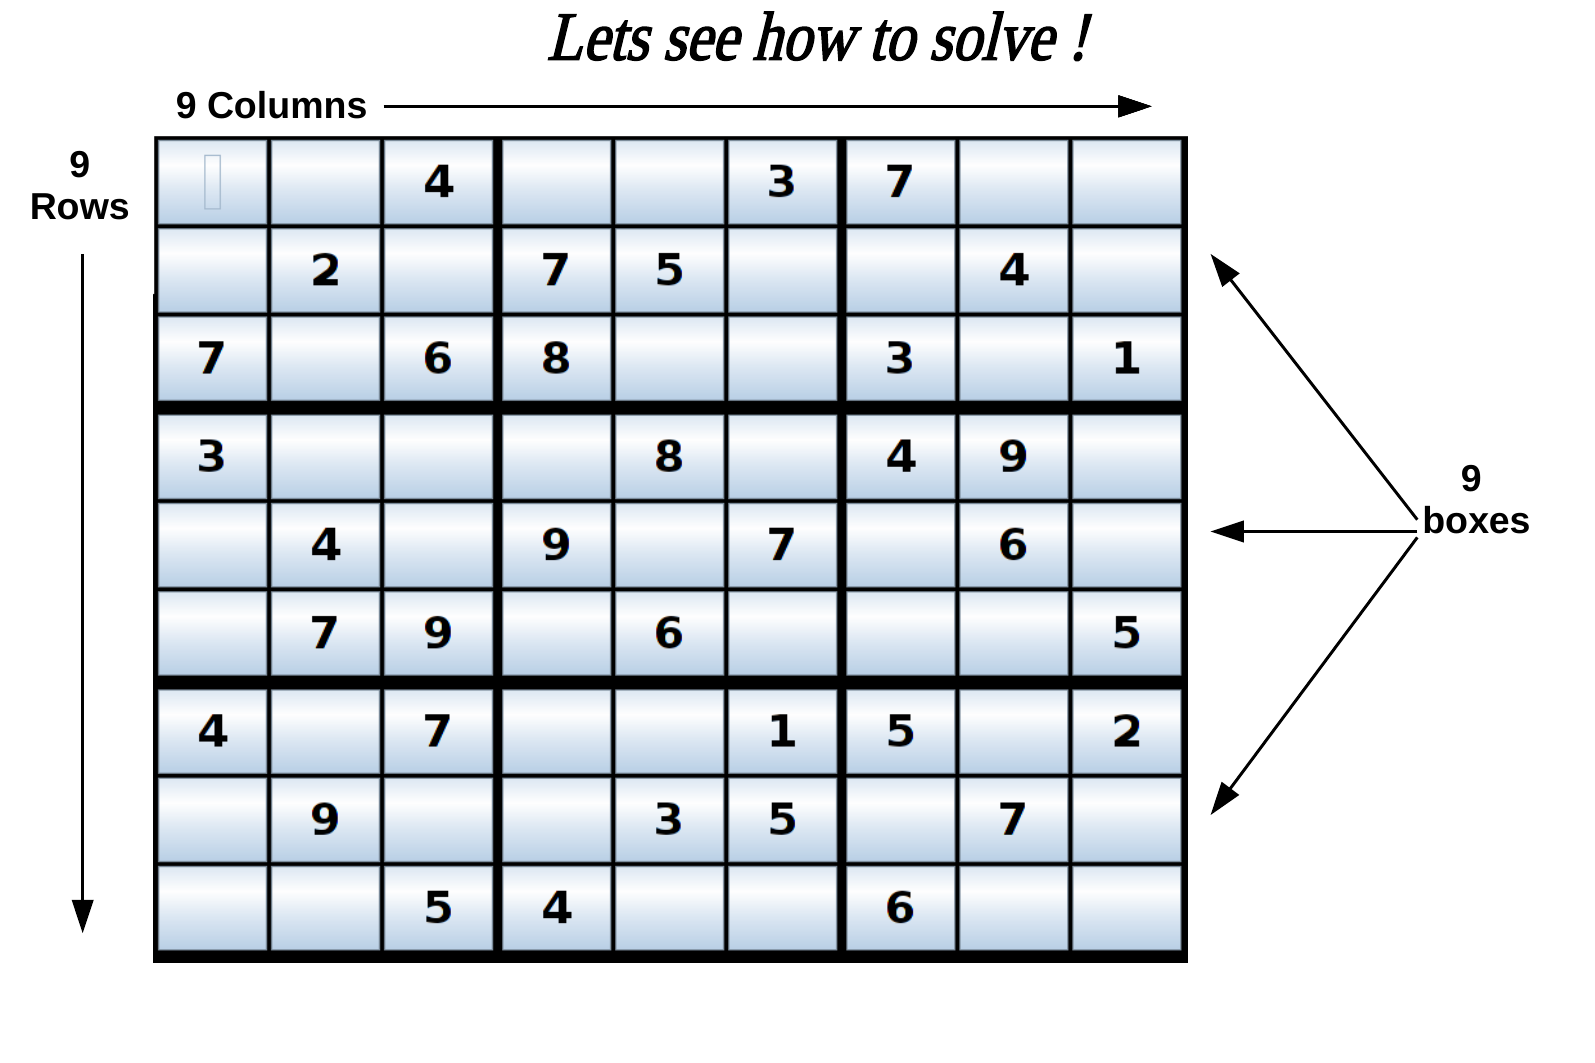

Lets see how to solve !
9 Columns
9 Rows
9
boxes